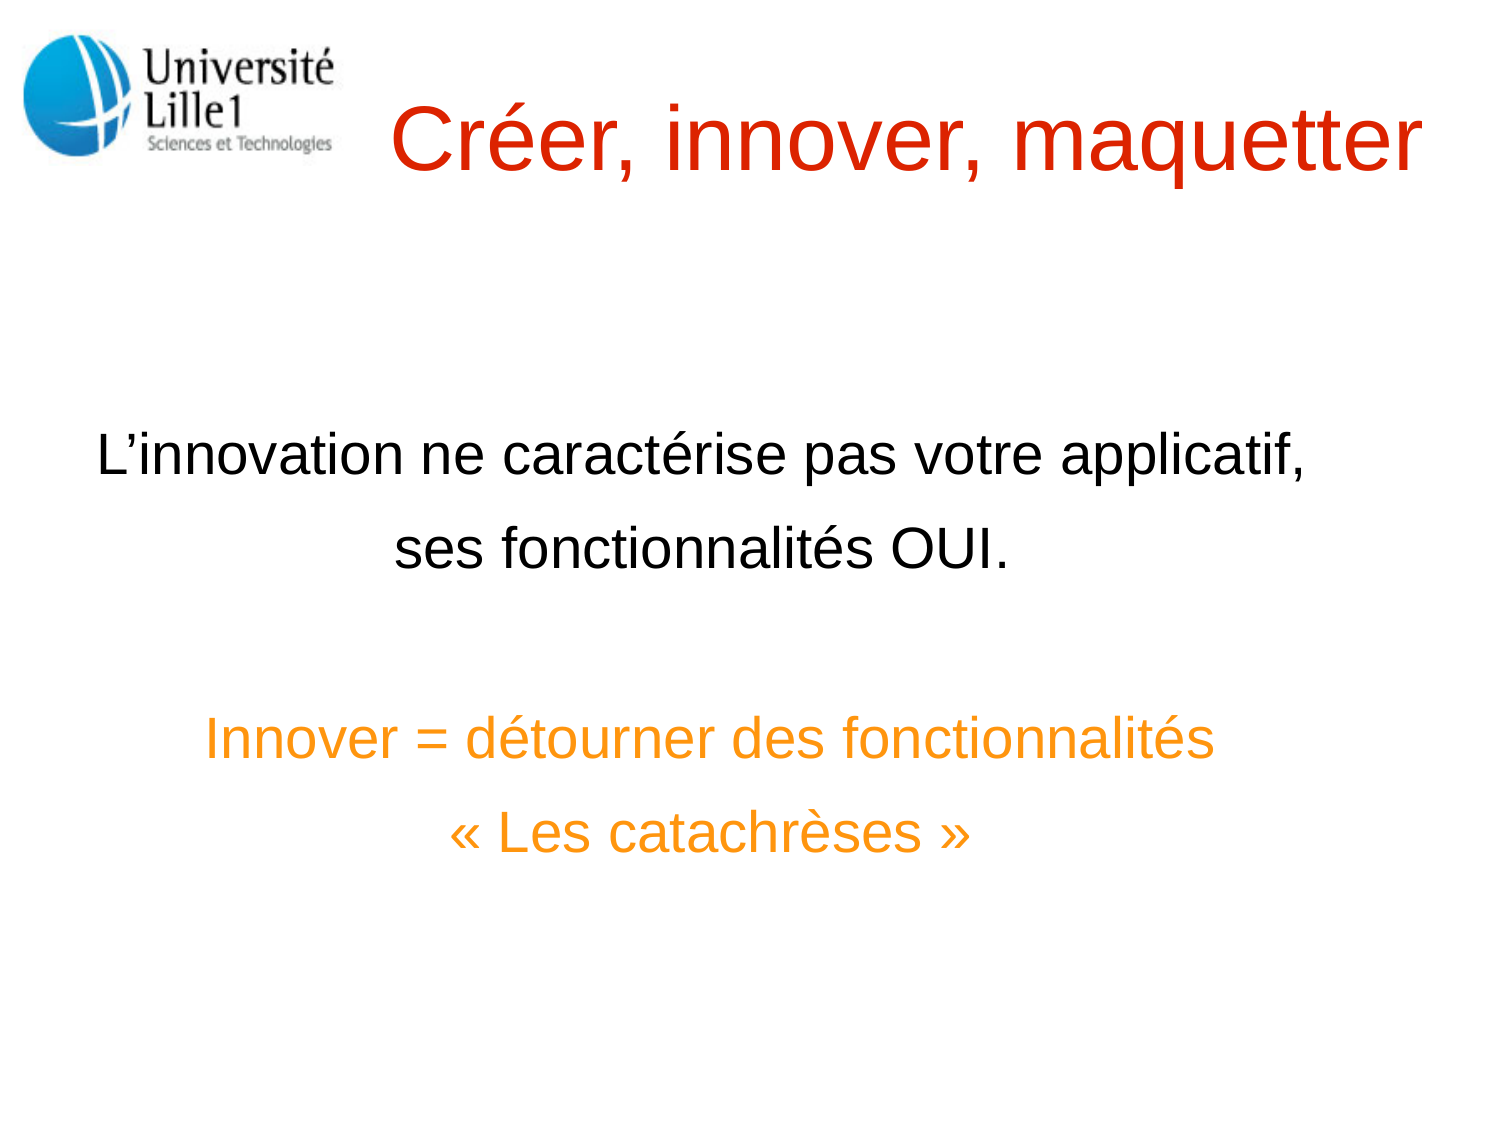

# Créer, innover, maquetter
L’innovation ne caractérise pas votre applicatif,
ses fonctionnalités OUI.
Innover = détourner des fonctionnalités
« Les catachrèses »